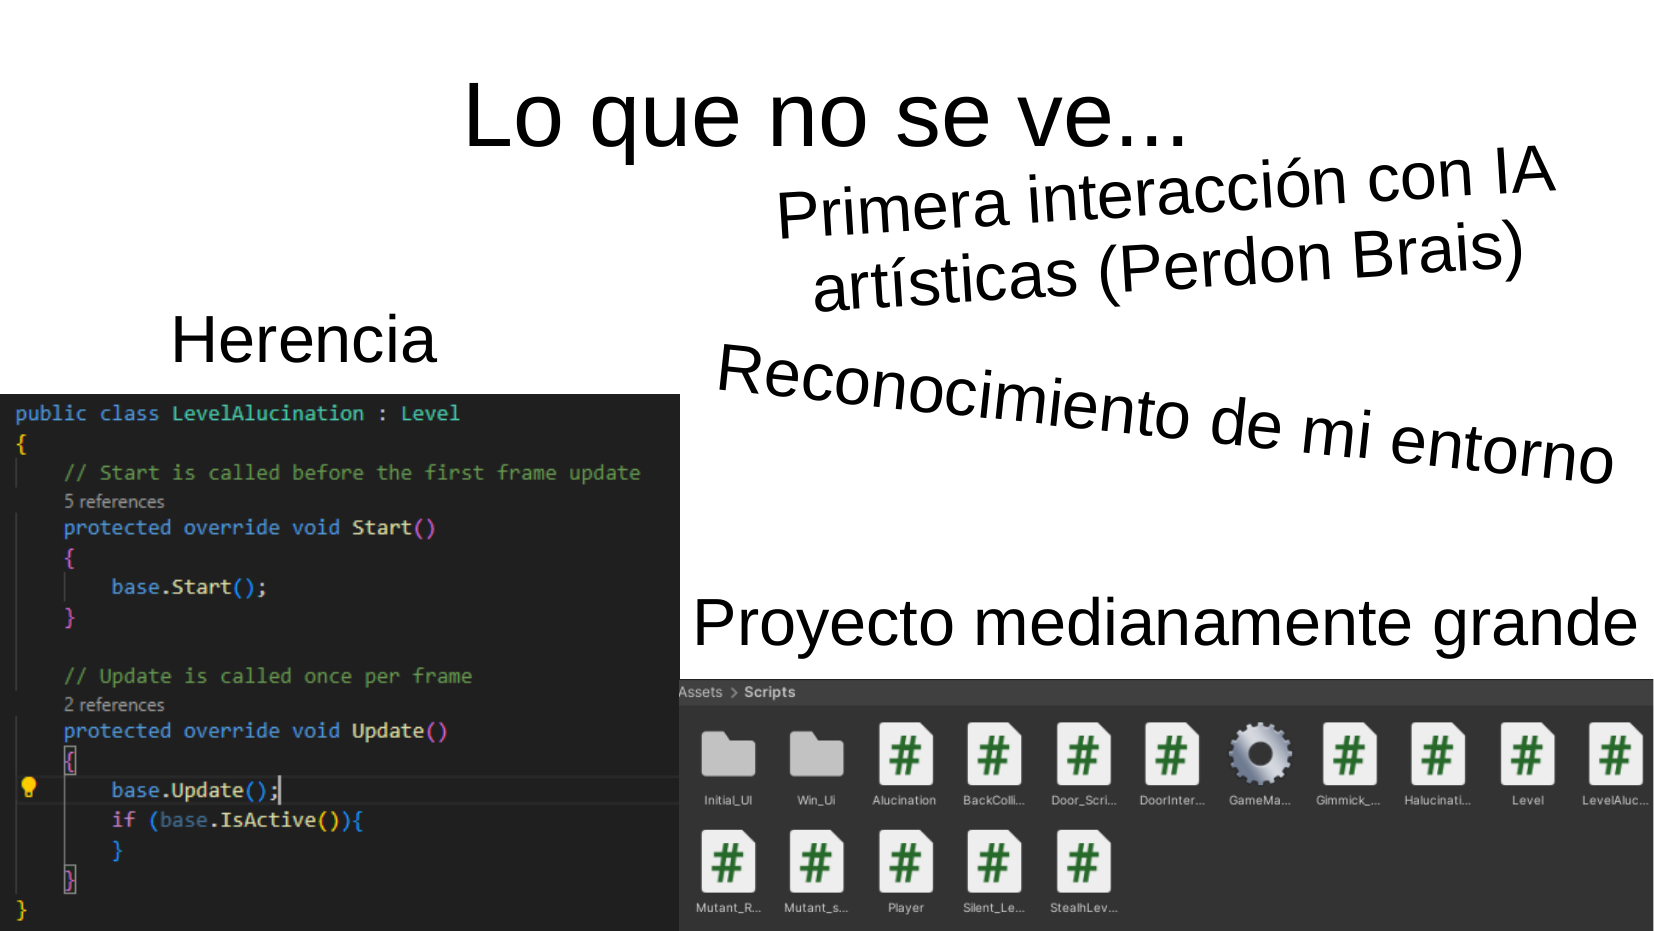

# Lo que no se ve...
Primera interacción con IA artísticas (Perdon Brais)
Herencia
Reconocimiento de mi entorno
Proyecto medianamente grande